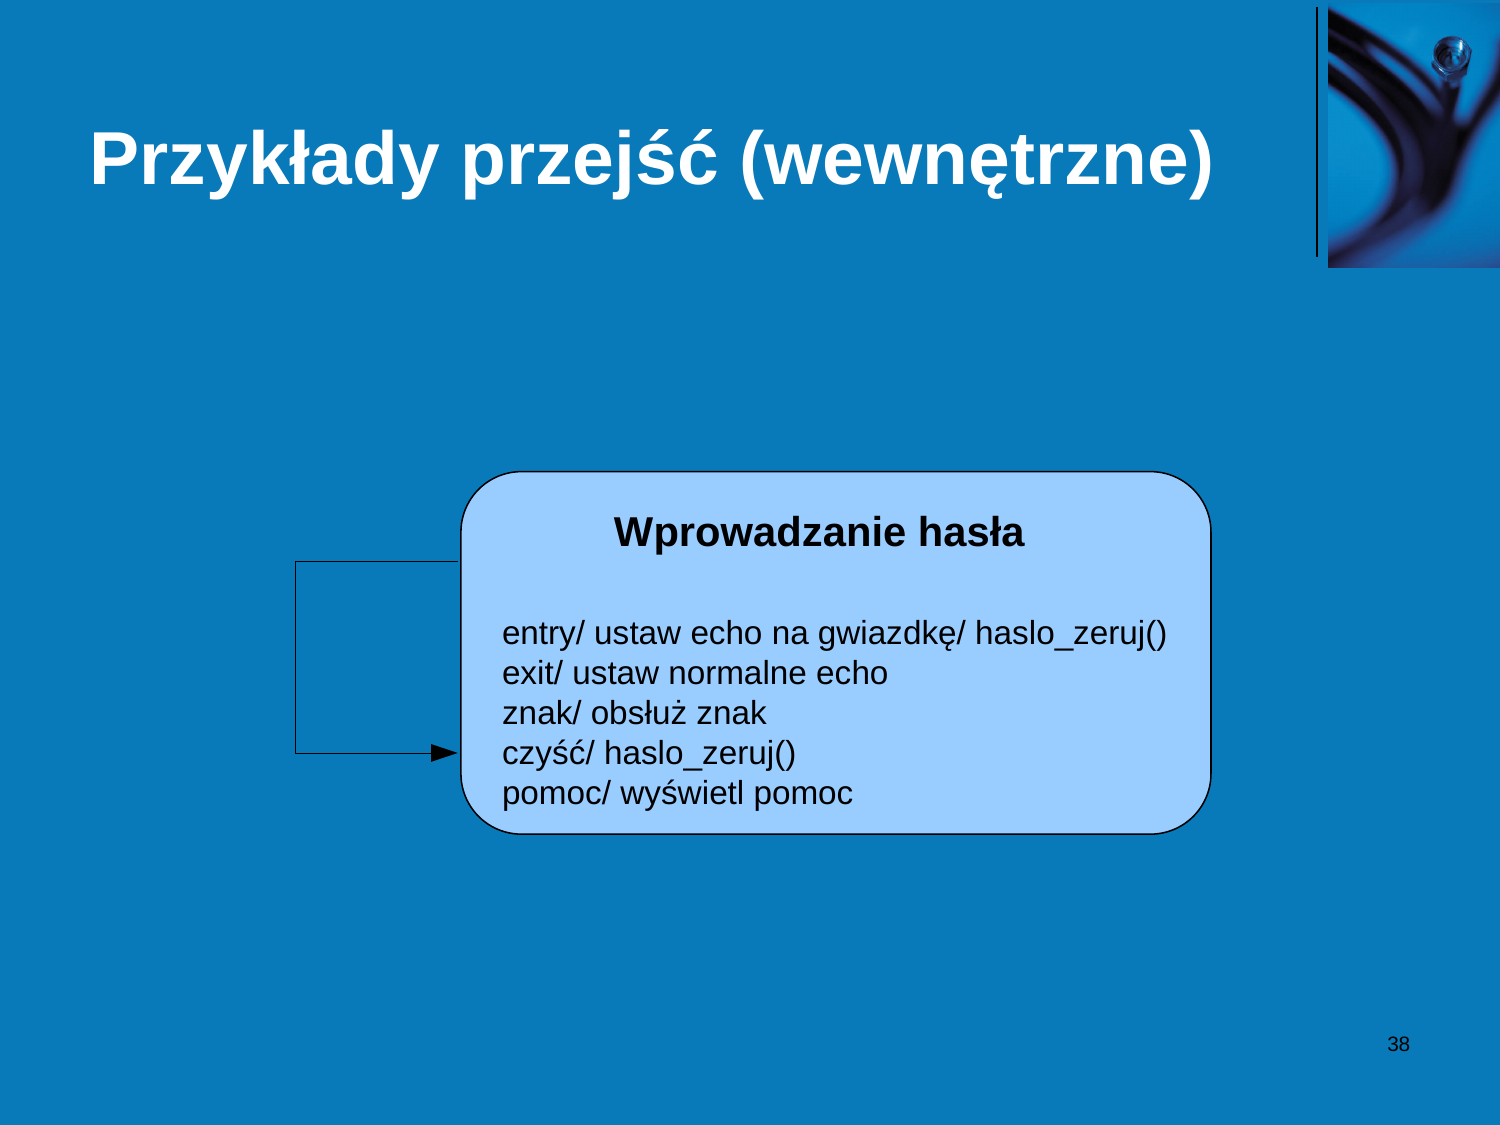

# Przykłady przejść (wewnętrzne)
Wprowadzanie hasła
entry/ ustaw echo na gwiazdkę/ haslo_zeruj()
exit/ ustaw normalne echo
znak/ obsłuż znak
czyść/ haslo_zeruj()
pomoc/ wyświetl pomoc
38